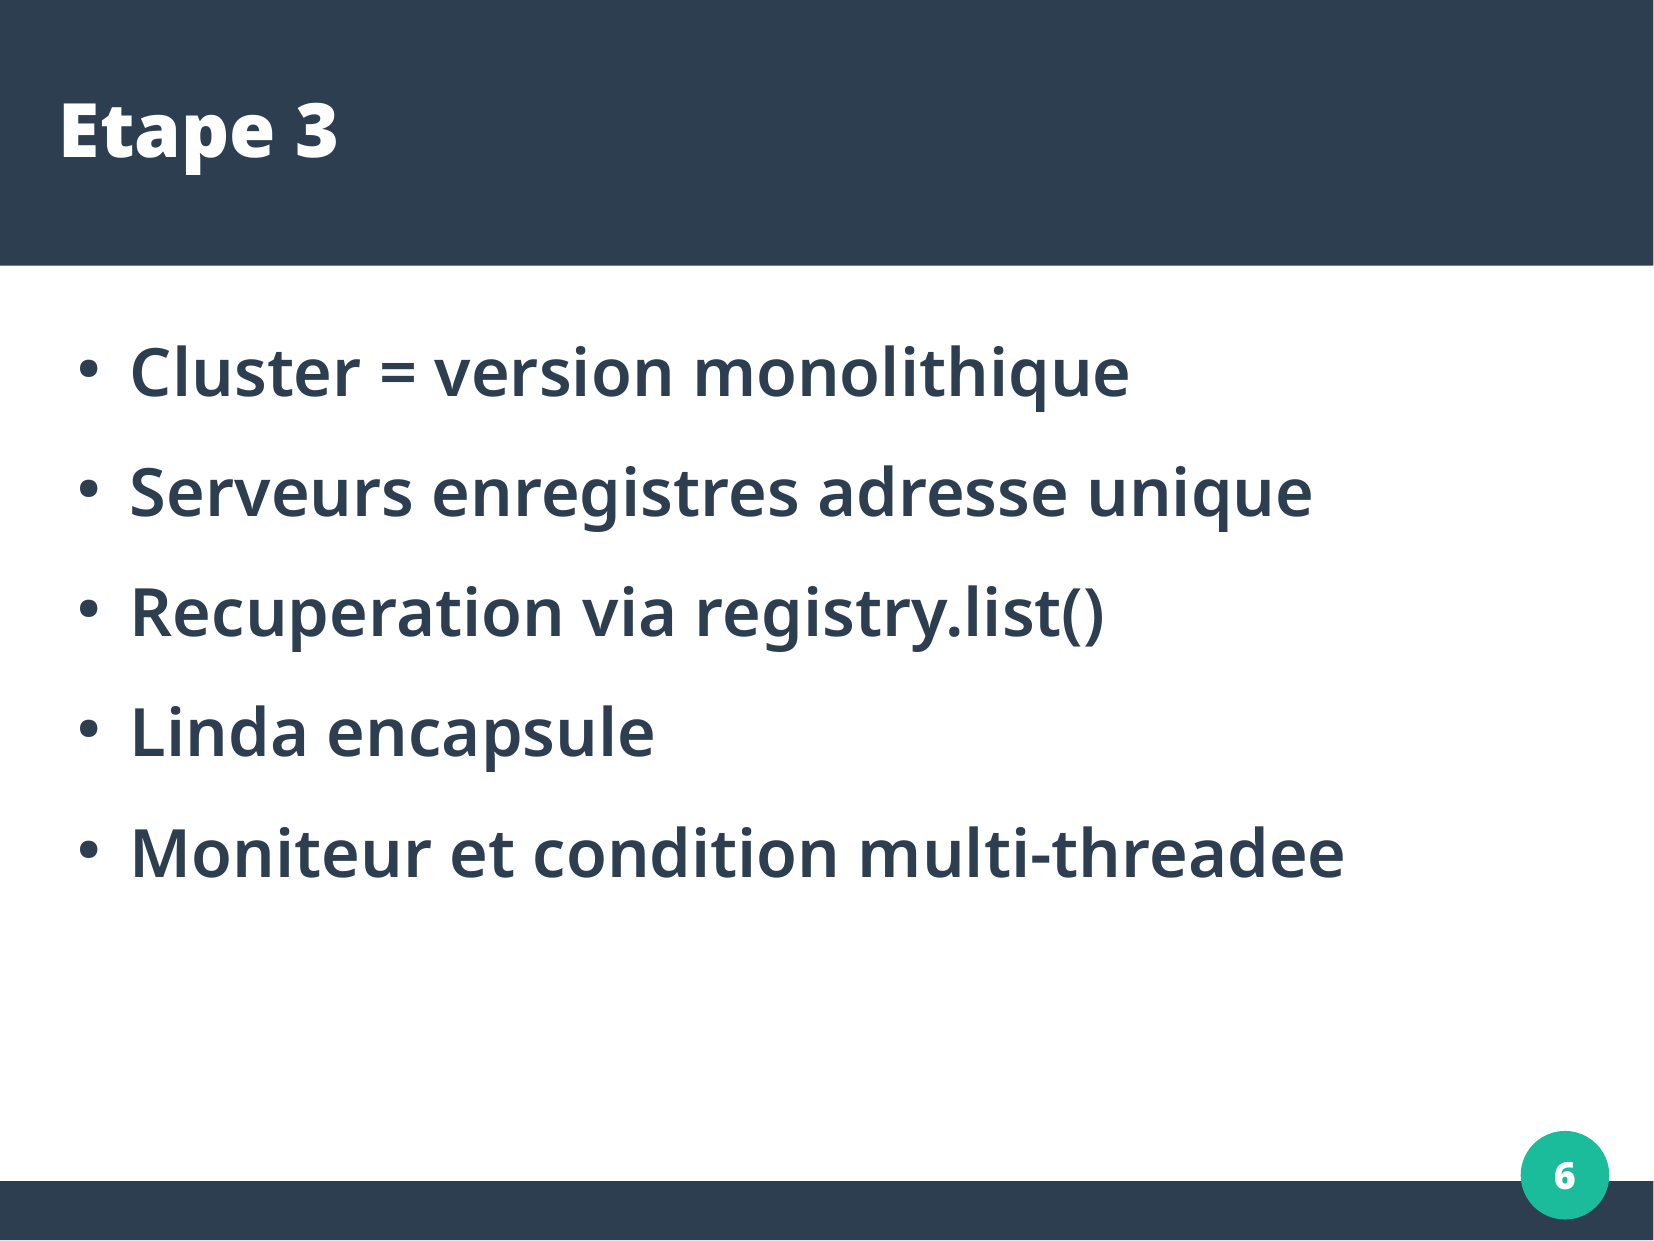

# Etape 3
Cluster = version monolithique
Serveurs enregistres adresse unique
Recuperation via registry.list()
Linda encapsule
Moniteur et condition multi-threadee
6